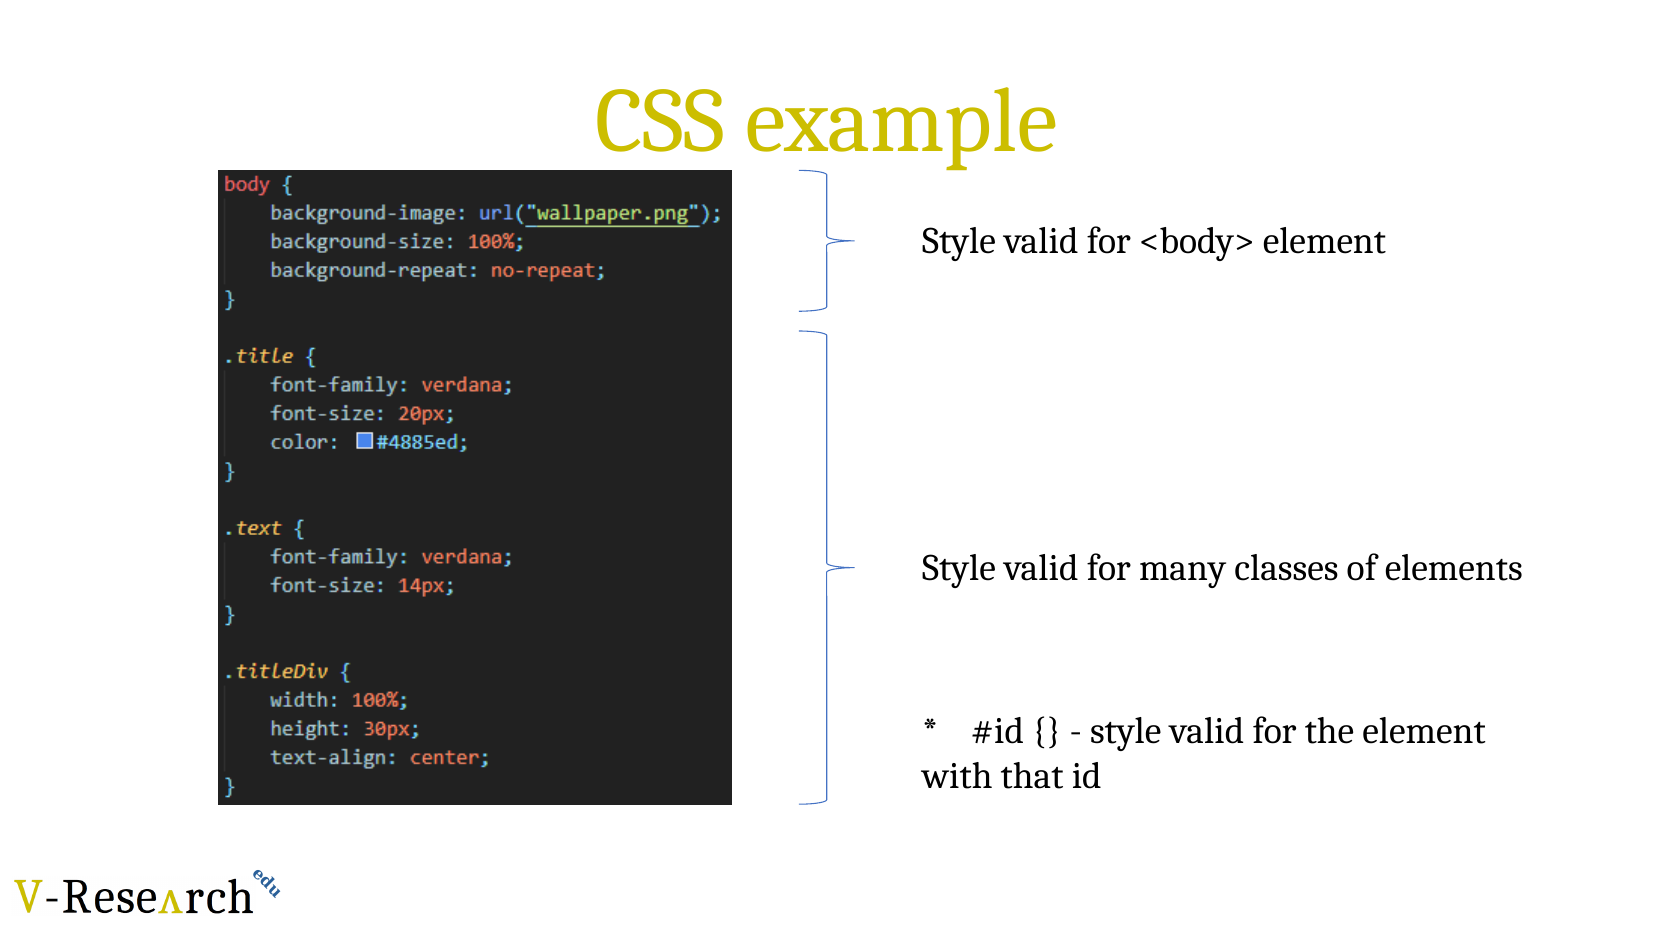

# CSS example
Style valid for <body> element
Style valid for many classes of elements
* #id {} - style valid for the element with that id
edu